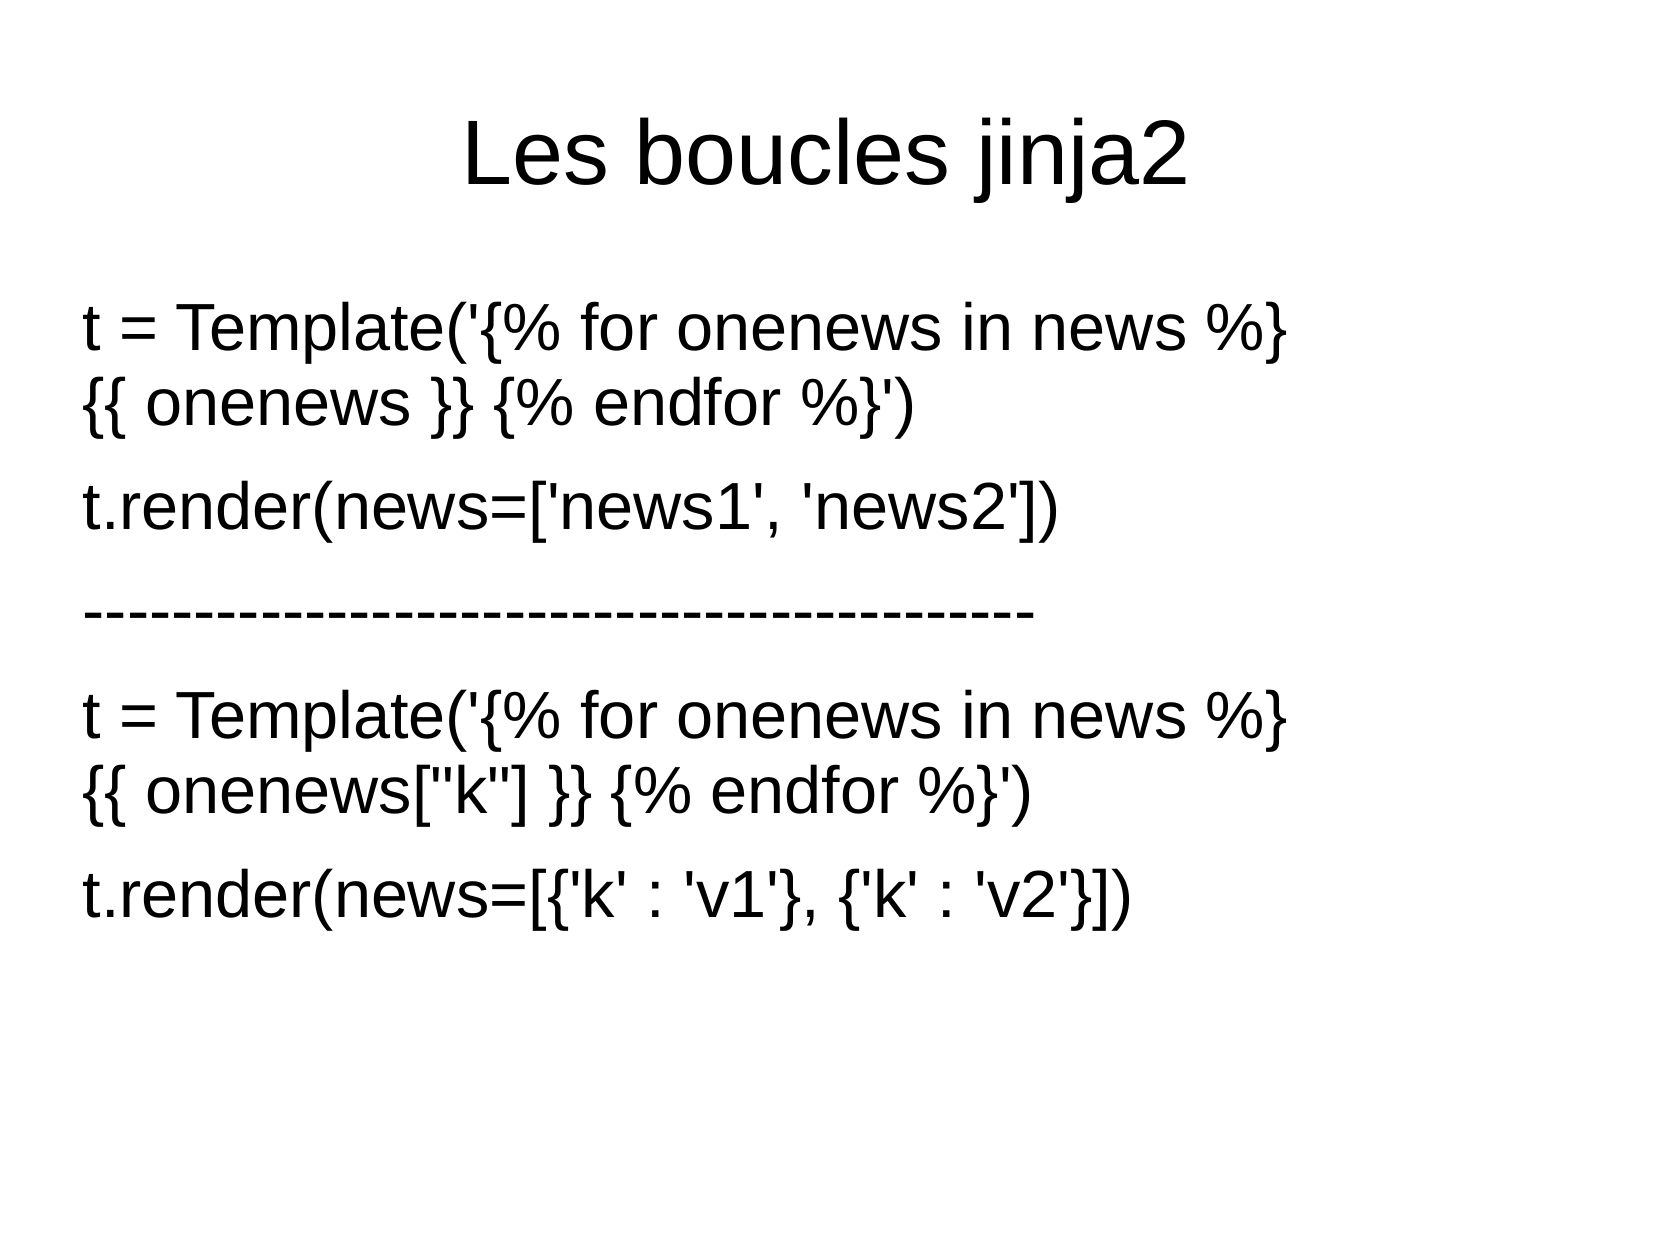

# Les boucles jinja2
t = Template('{% for onenews in news %}{{ onenews }} {% endfor %}')
t.render(news=['news1', 'news2'])
-------------------------------------------
t = Template('{% for onenews in news %}{{ onenews["k"] }} {% endfor %}')
t.render(news=[{'k' : 'v1'}, {'k' : 'v2'}])